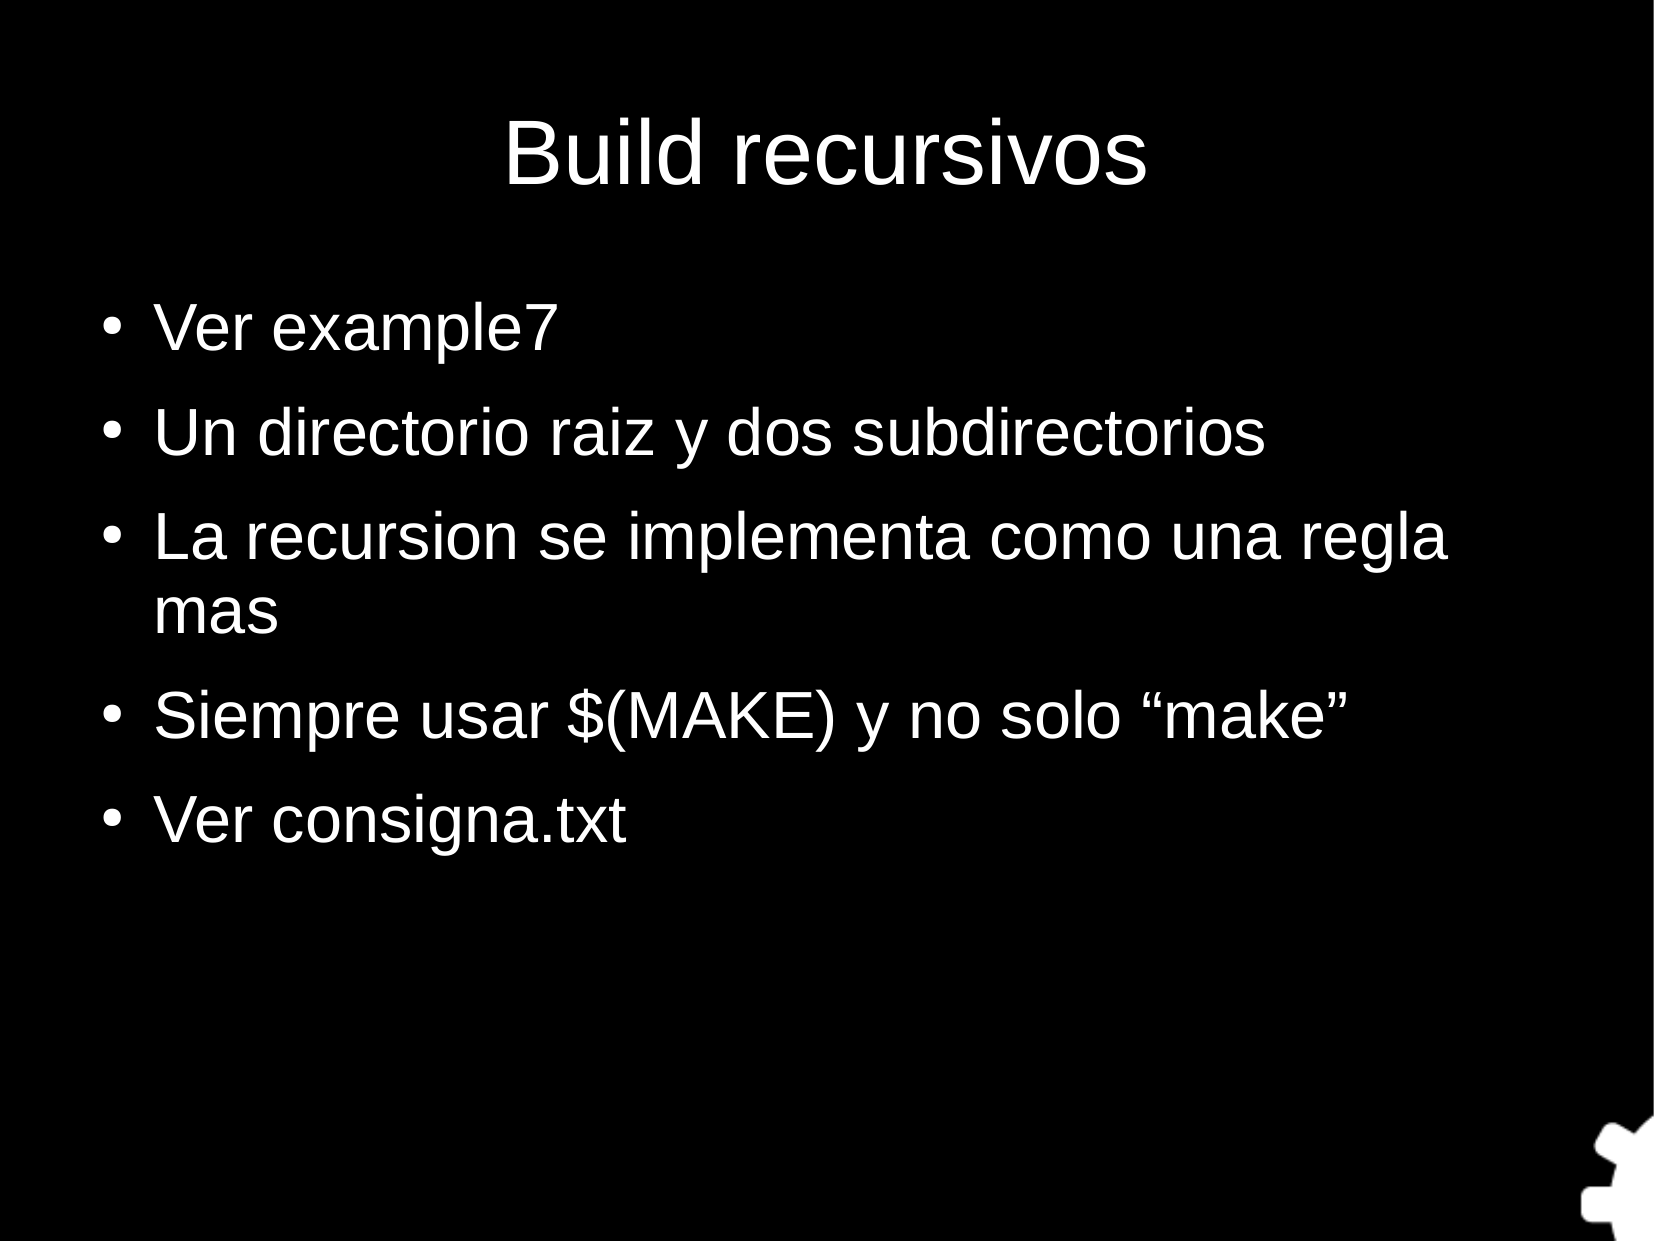

# Build recursivos
Ver example7
Un directorio raiz y dos subdirectorios
La recursion se implementa como una regla mas
Siempre usar $(MAKE) y no solo “make”
Ver consigna.txt